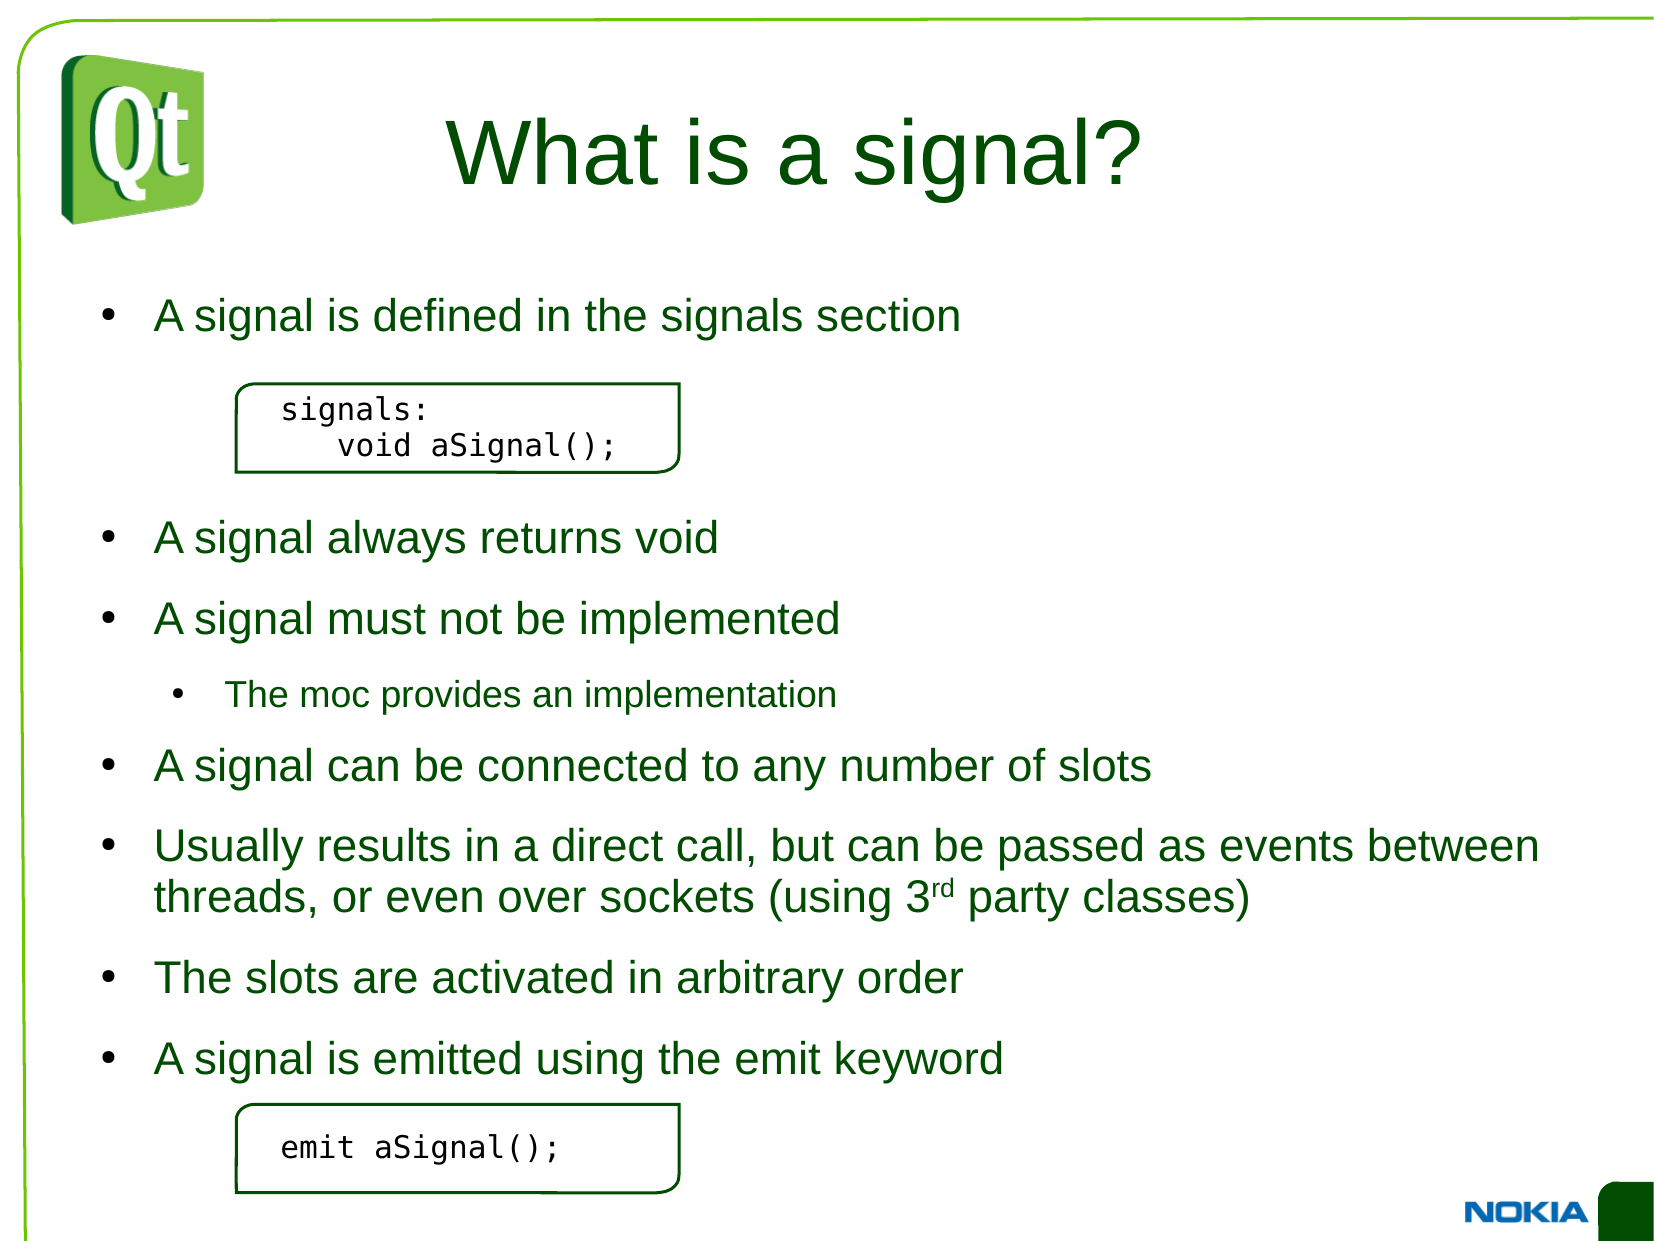

# What is a signal?
A signal is defined in the signals section
A signal always returns void
A signal must not be implemented
The moc provides an implementation
A signal can be connected to any number of slots
Usually results in a direct call, but can be passed as events between threads, or even over sockets (using 3rd party classes)
The slots are activated in arbitrary order
A signal is emitted using the emit keyword
signals:
 void aSignal();
emit aSignal();